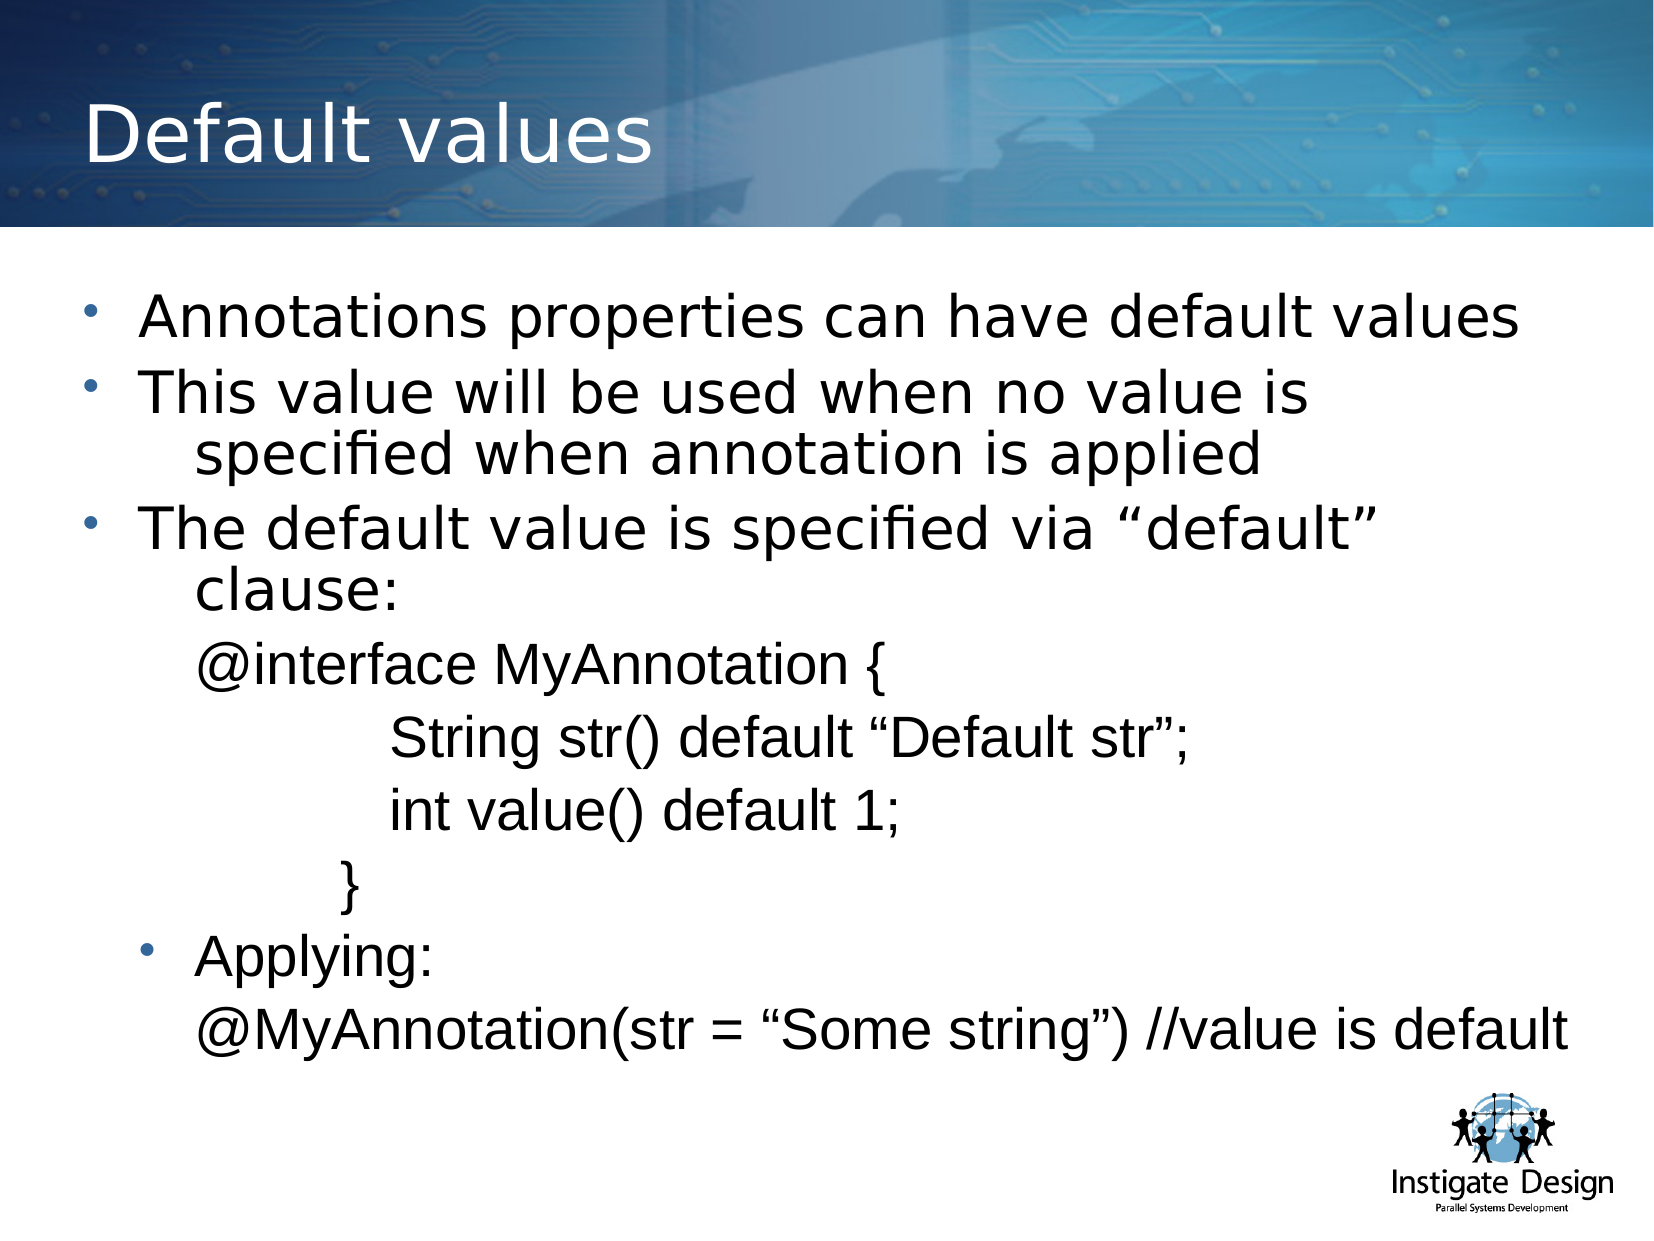

# Default values
Annotations properties can have default values
This value will be used when no value is specified when annotation is applied
The default value is specified via “default” clause:
@interface MyAnnotation {
 String str() default “Default str”;
 int value() default 1;
 }
Applying:
@MyAnnotation(str = “Some string”) //value is default